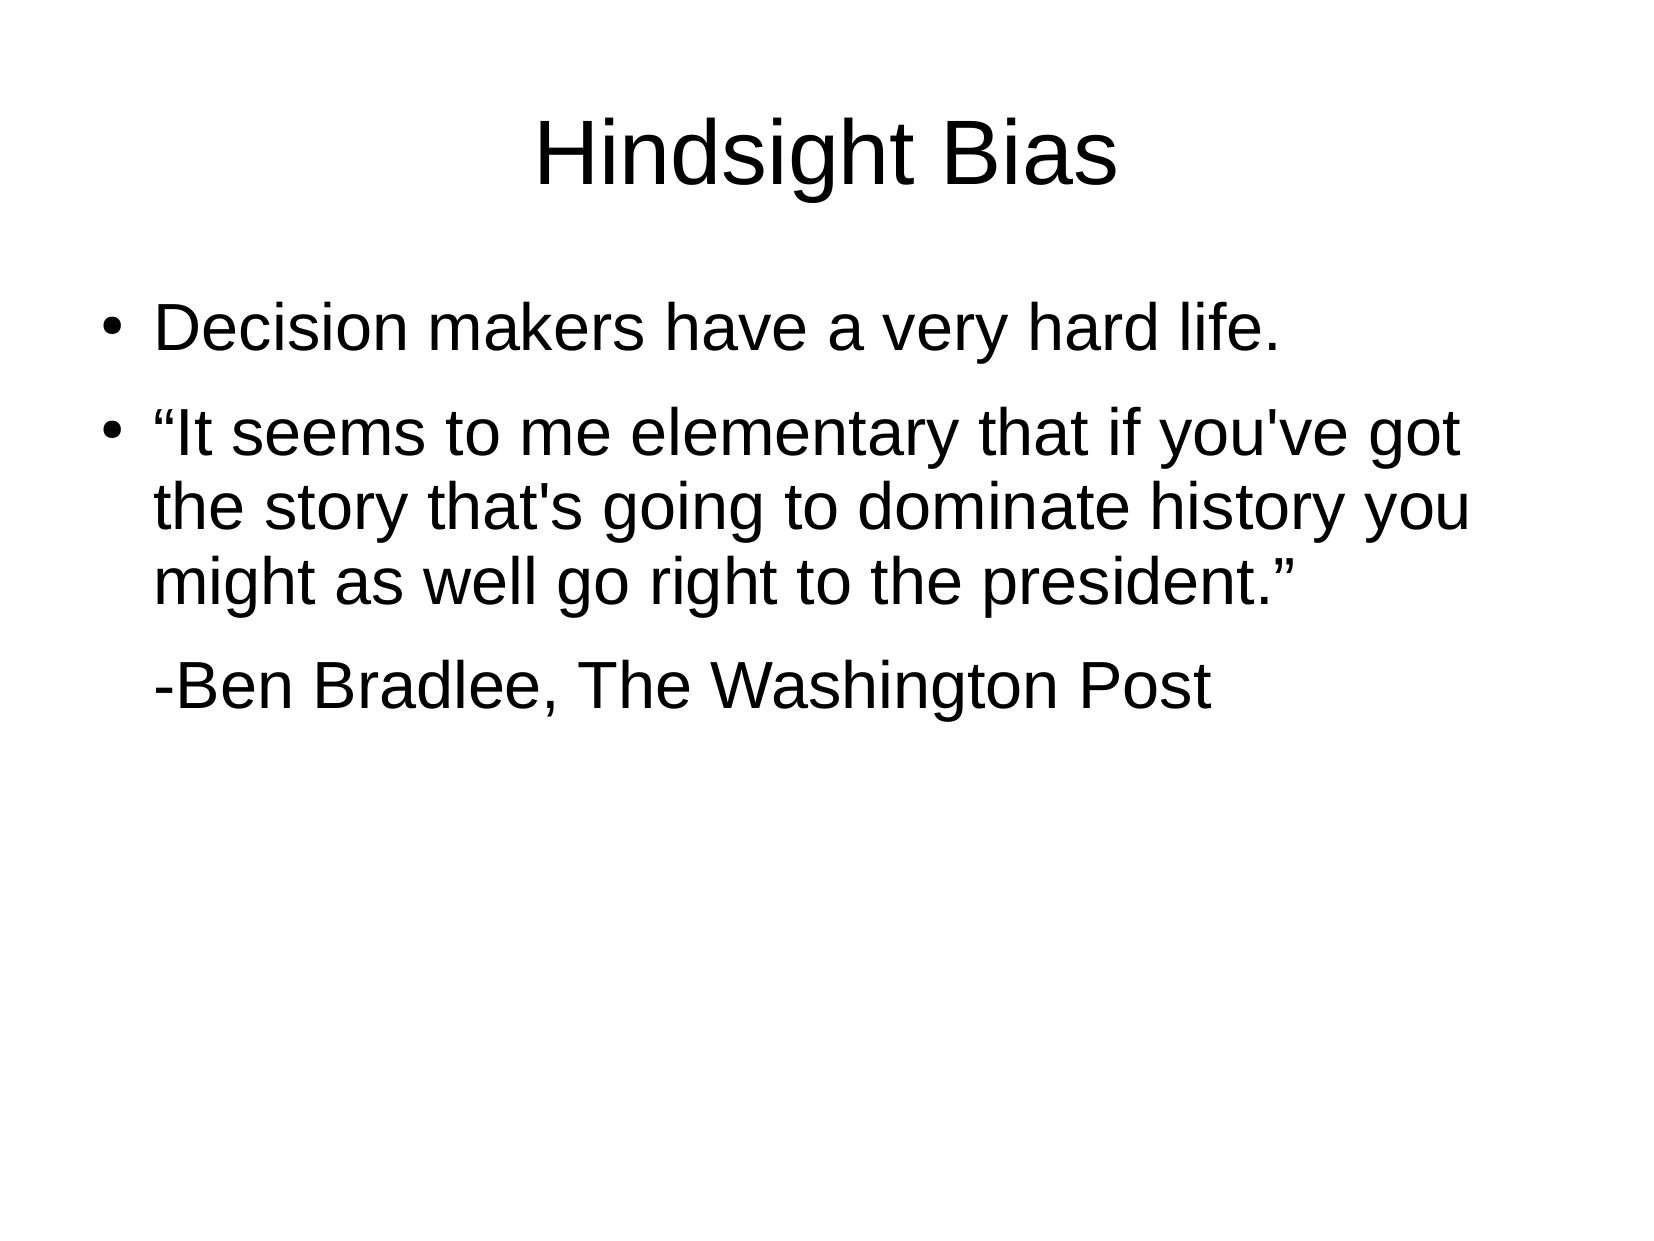

# Hindsight Bias
Decision makers have a very hard life.
“It seems to me elementary that if you've got the story that's going to dominate history you might as well go right to the president.”
-Ben Bradlee, The Washington Post